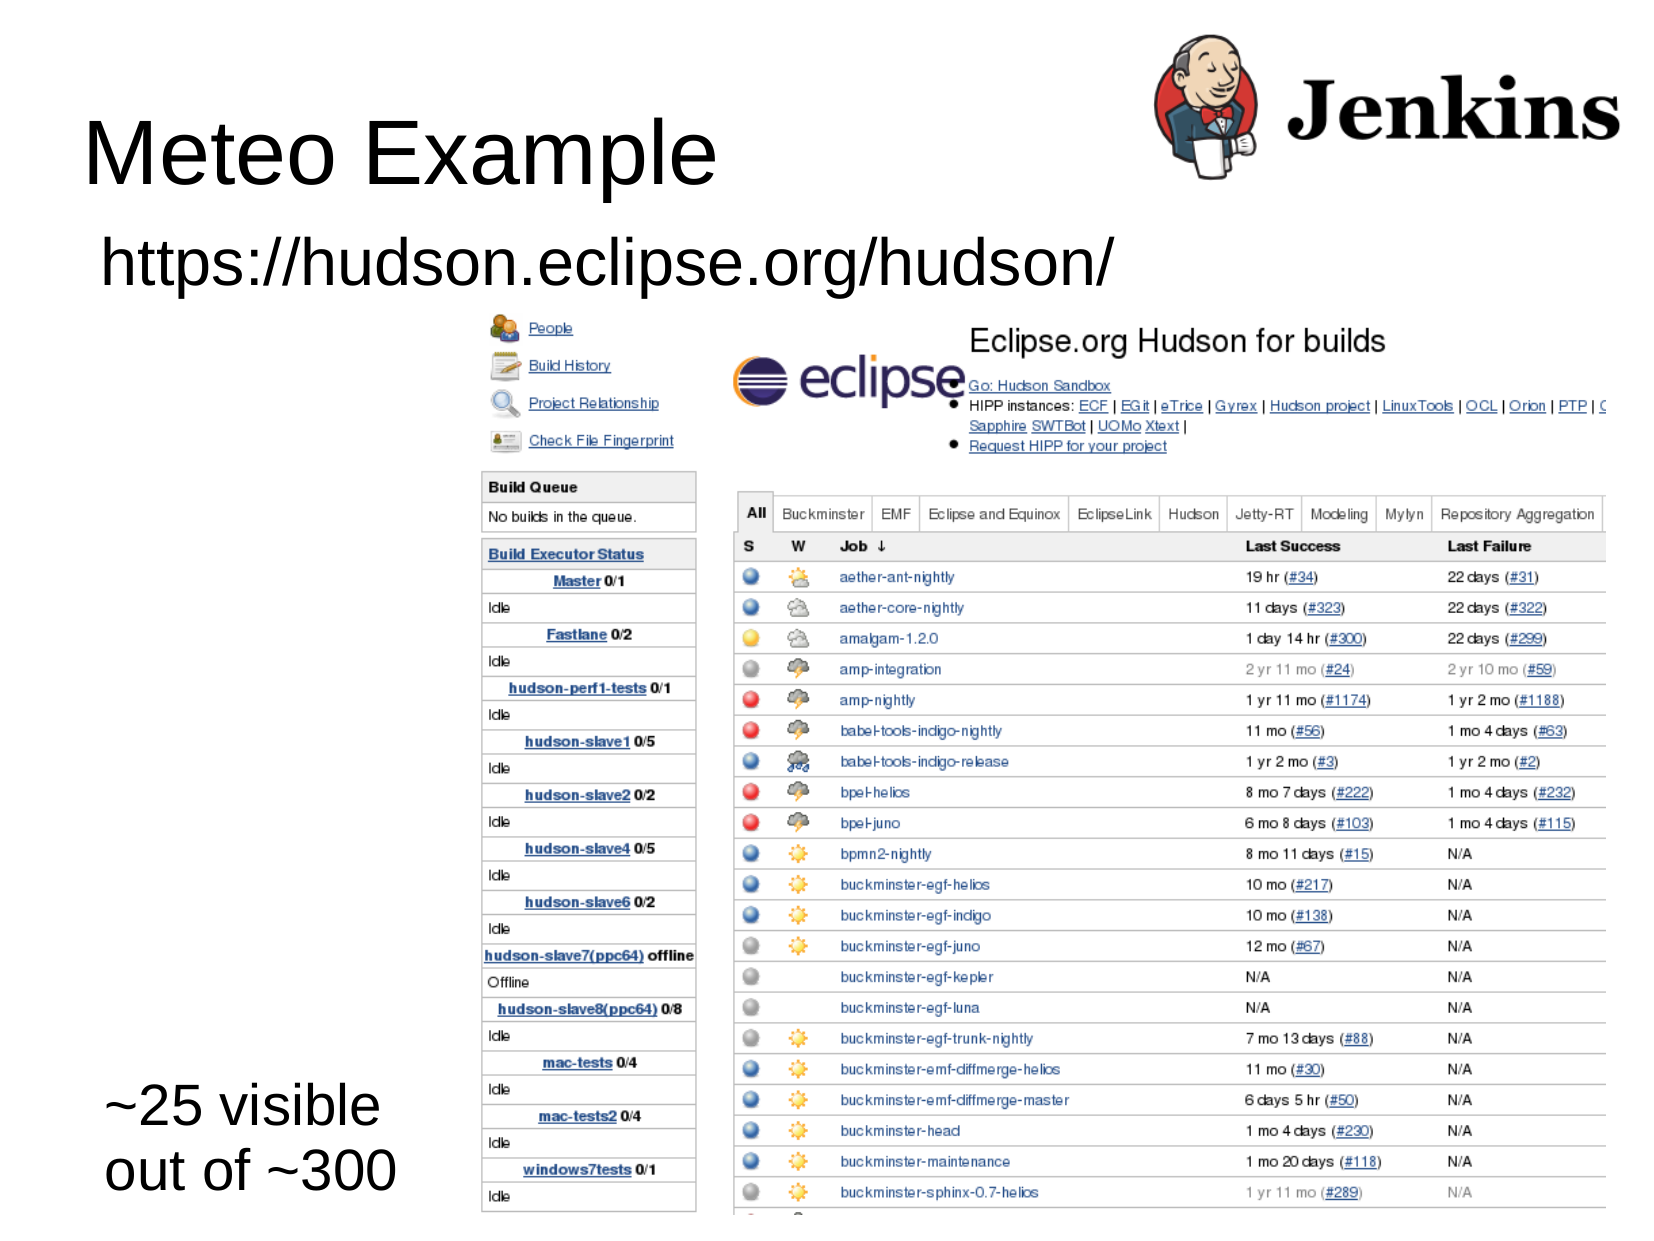

# Meteo Example
https://hudson.eclipse.org/hudson/
~25 visible
out of ~300